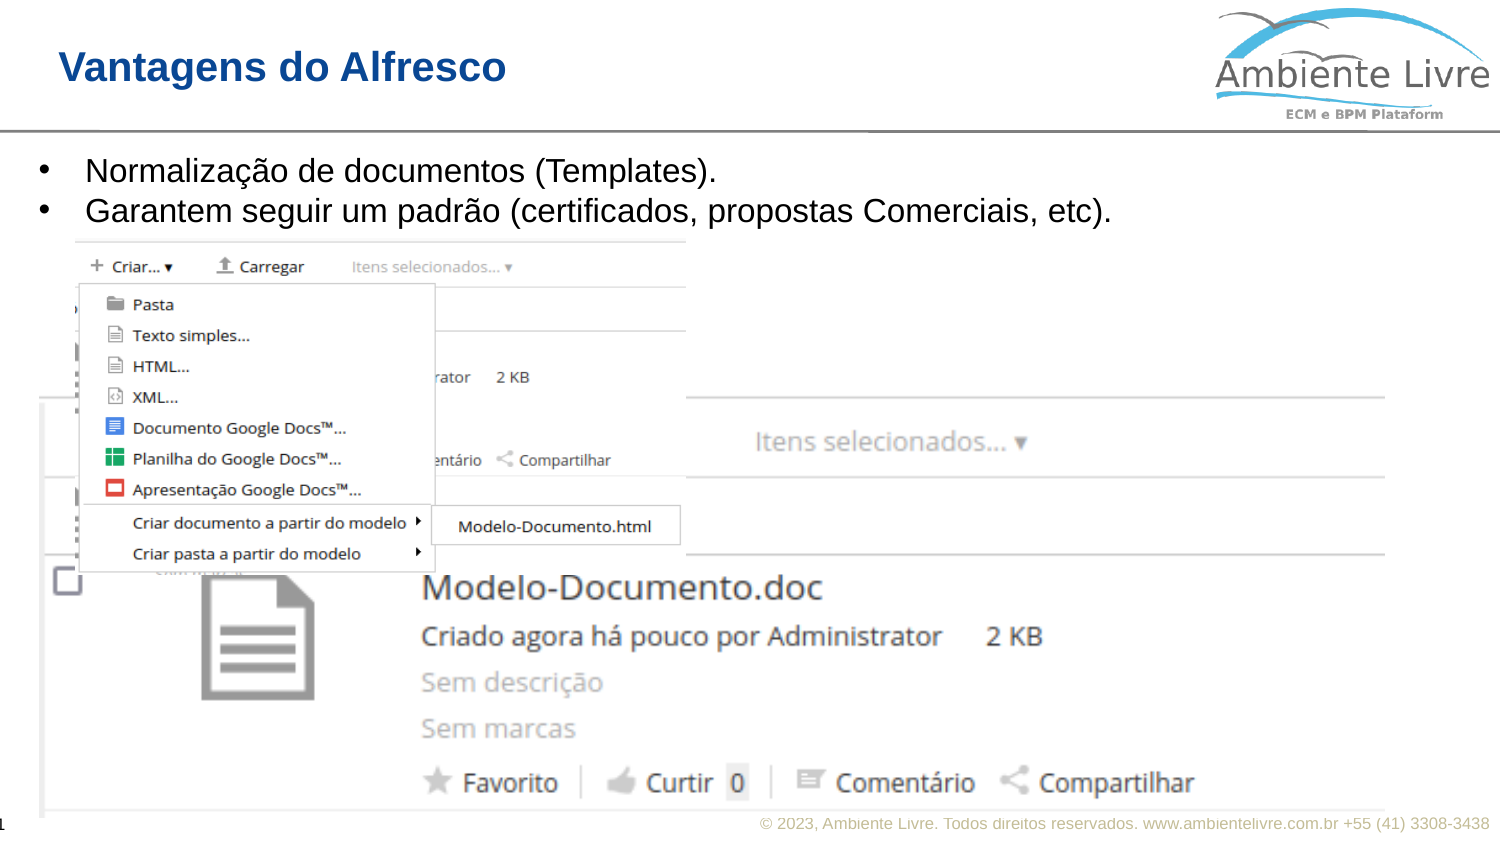

# Vantagens do Alfresco
Normalização de documentos (Templates).
Garantem seguir um padrão (certificados, propostas Comerciais, etc).